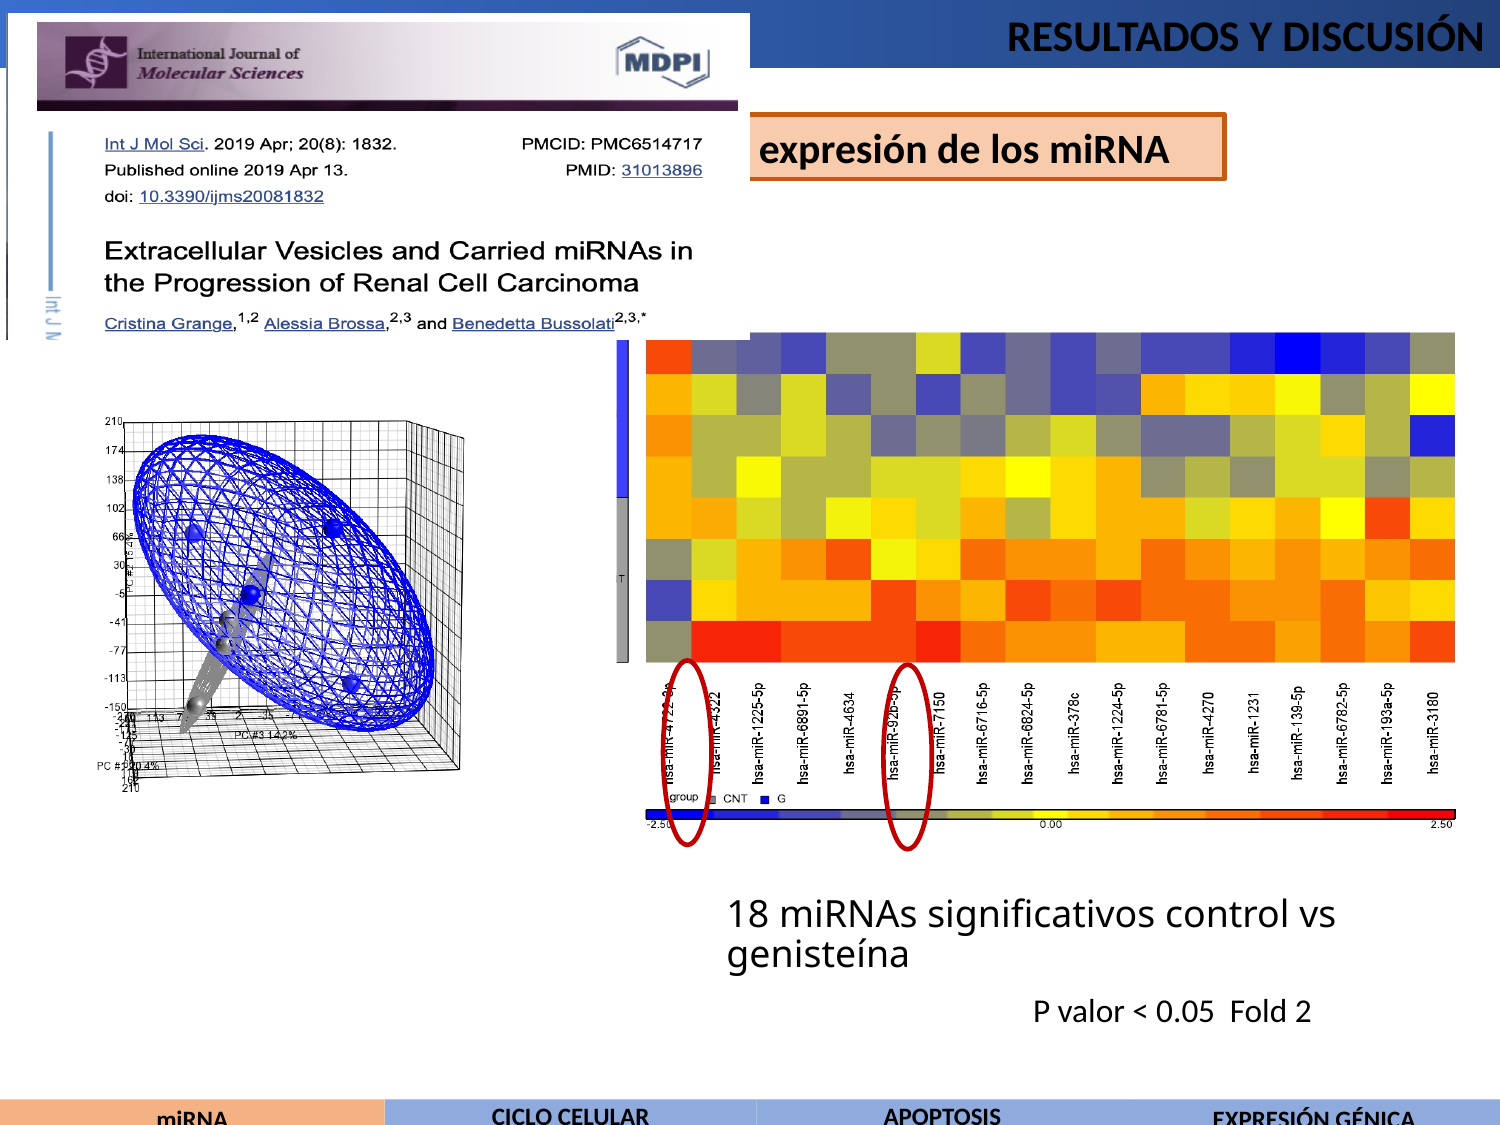

RESULTADOS Y DISCUSIÓN
Análisis del perfil de expresión de los miRNA
# 18 miRNAs significativos control vs genisteína
P valor < 0.05 Fold 2
miRNA
CICLO CELULAR
APOPTOSIS
EXPRESIÓN GÉNICA